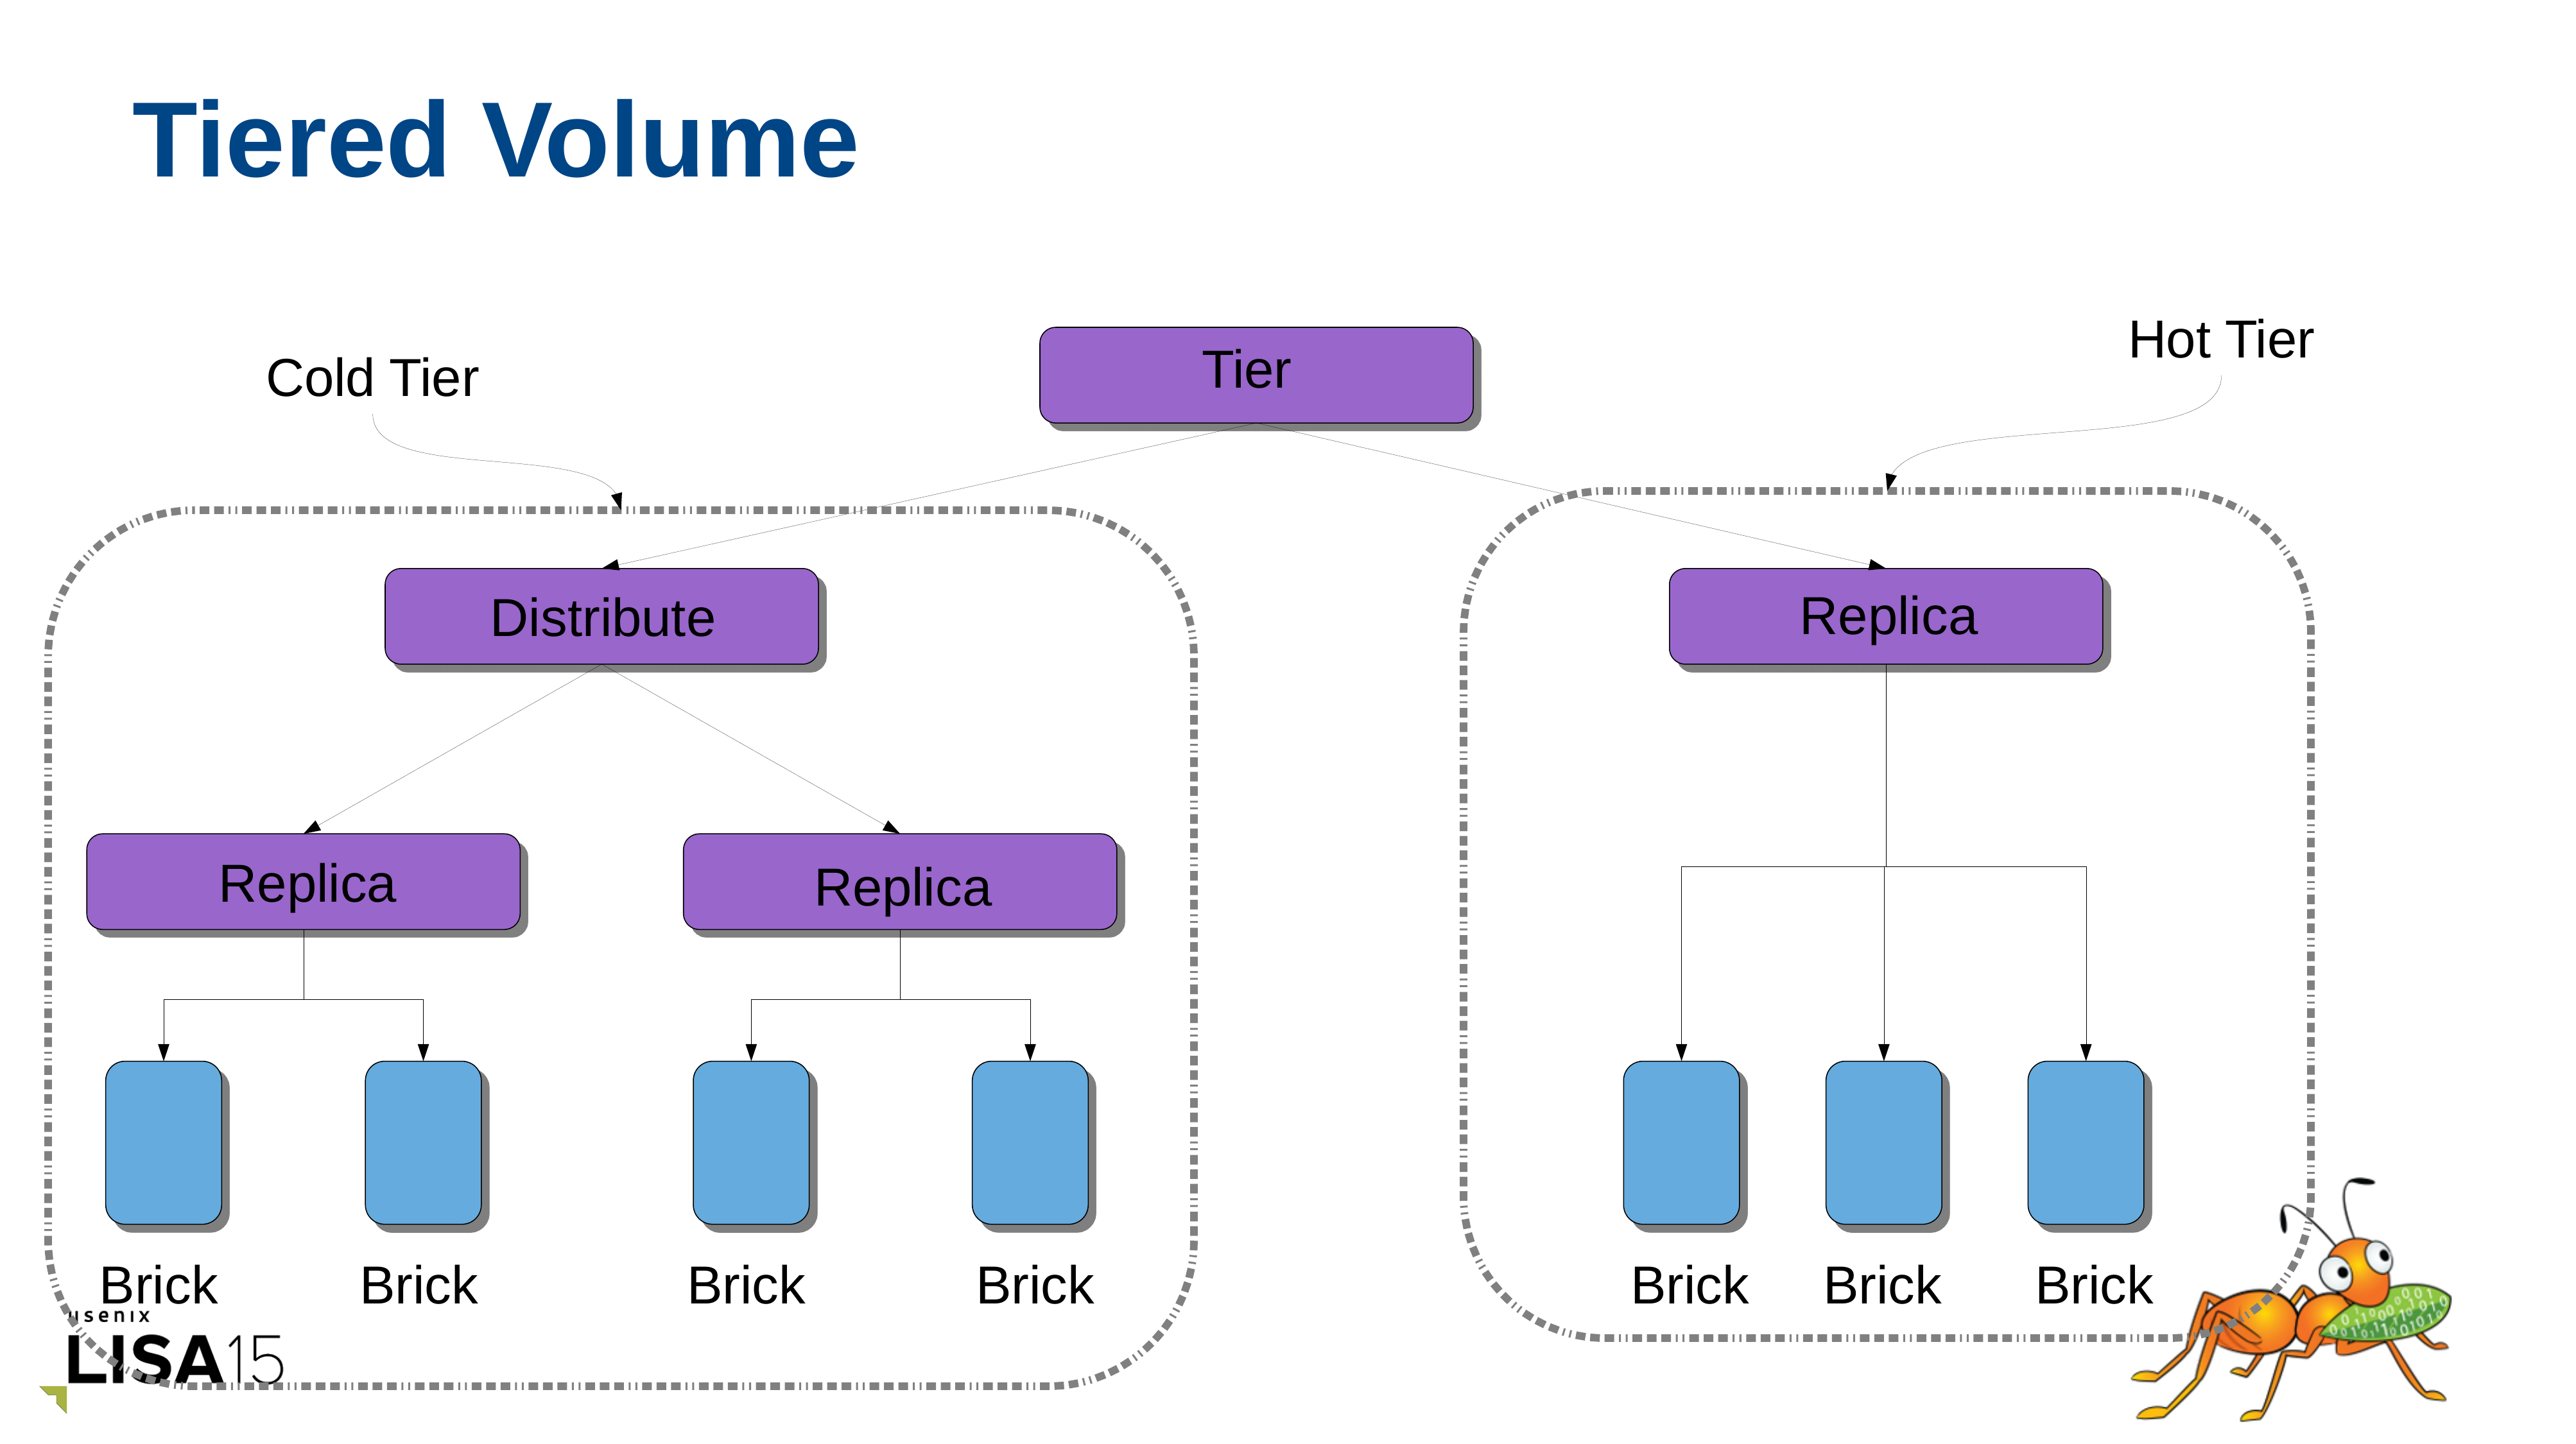

# Tiered Volume
Hot Tier
Tier
Cold Tier
Replica
Distribute
Replica
Replica
Brick
Brick
Brick
Brick
Brick
Brick
Brick